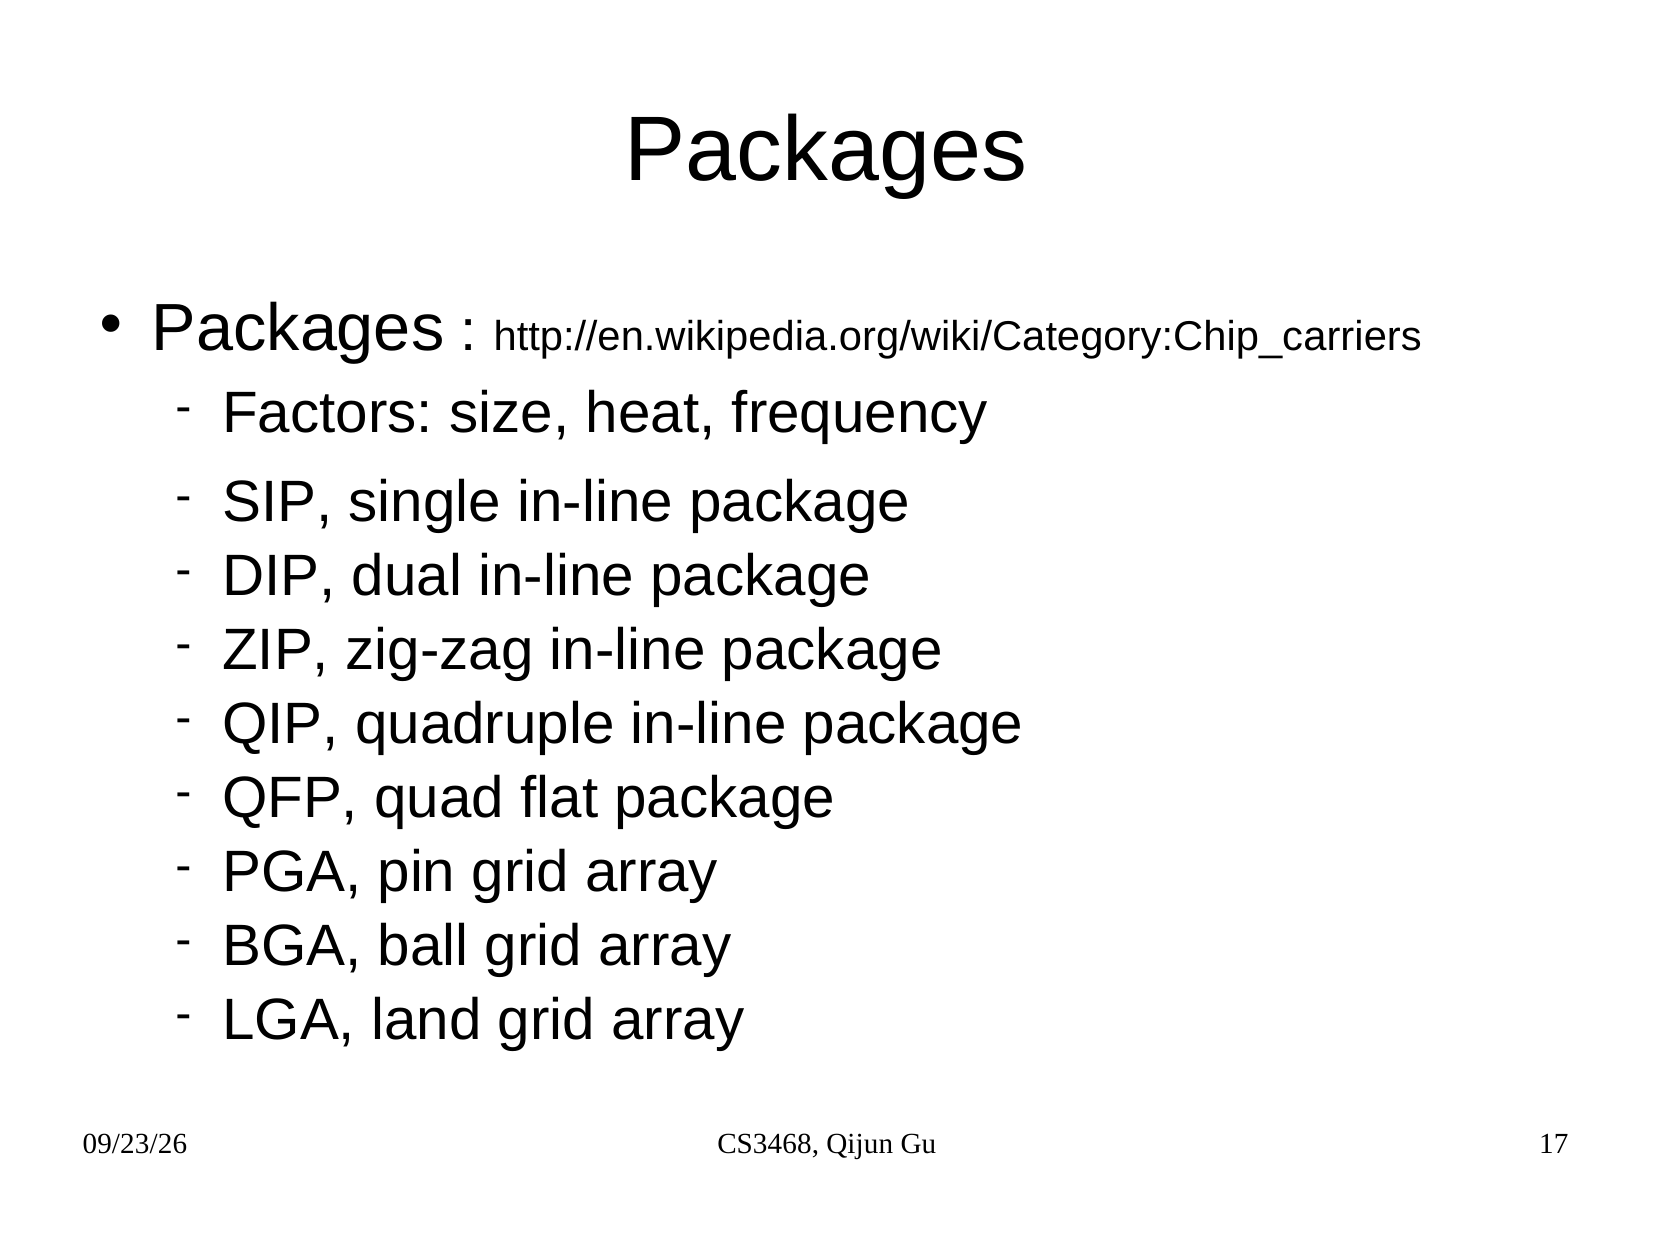

# Packages
Packages : http://en.wikipedia.org/wiki/Category:Chip_carriers
Factors: size, heat, frequency
SIP, single in-line package
DIP, dual in-line package
ZIP, zig-zag in-line package
QIP, quadruple in-line package
QFP, quad flat package
PGA, pin grid array
BGA, ball grid array
LGA, land grid array
CS3468, Qijun Gu
17